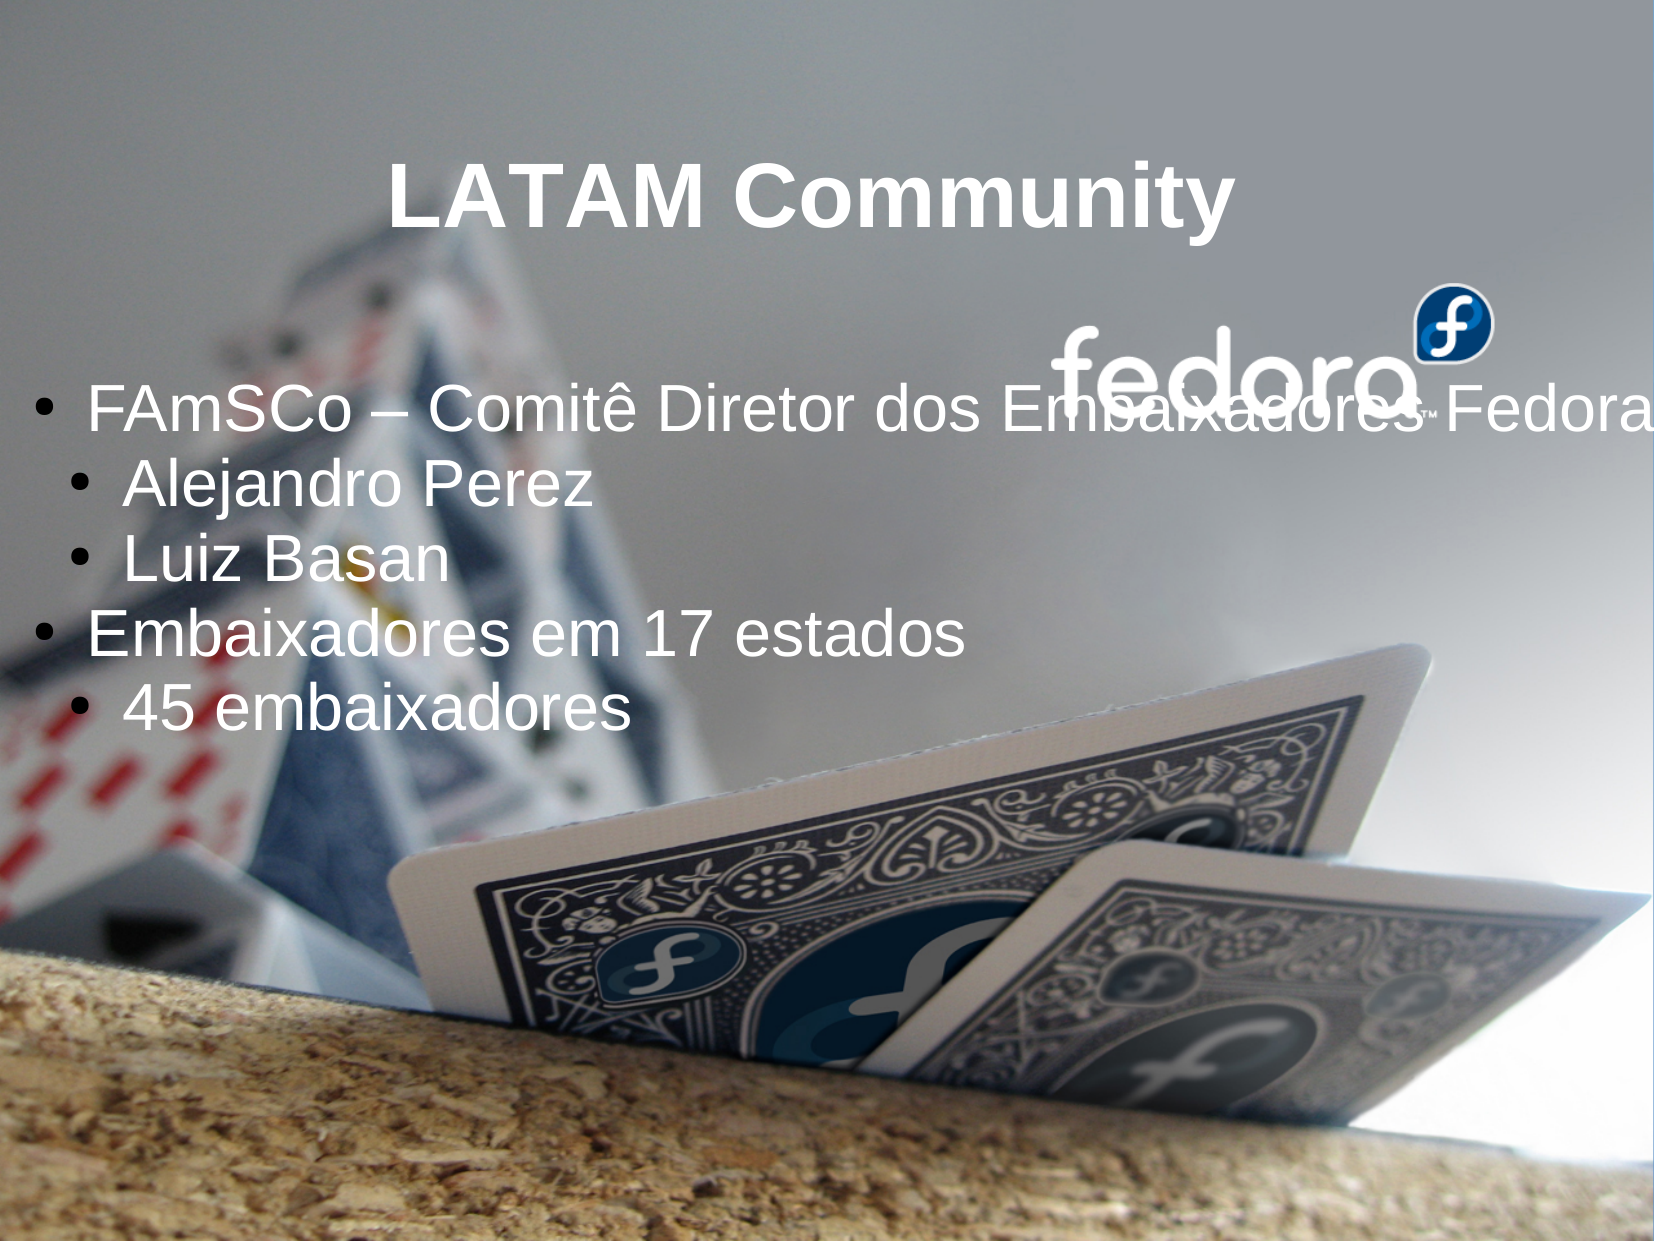

FAmSCo – Comitê Diretor dos Embaixadores Fedora
 Alejandro Perez
 Luiz Basan
 Embaixadores em 17 estados
 45 embaixadores
# LATAM Community